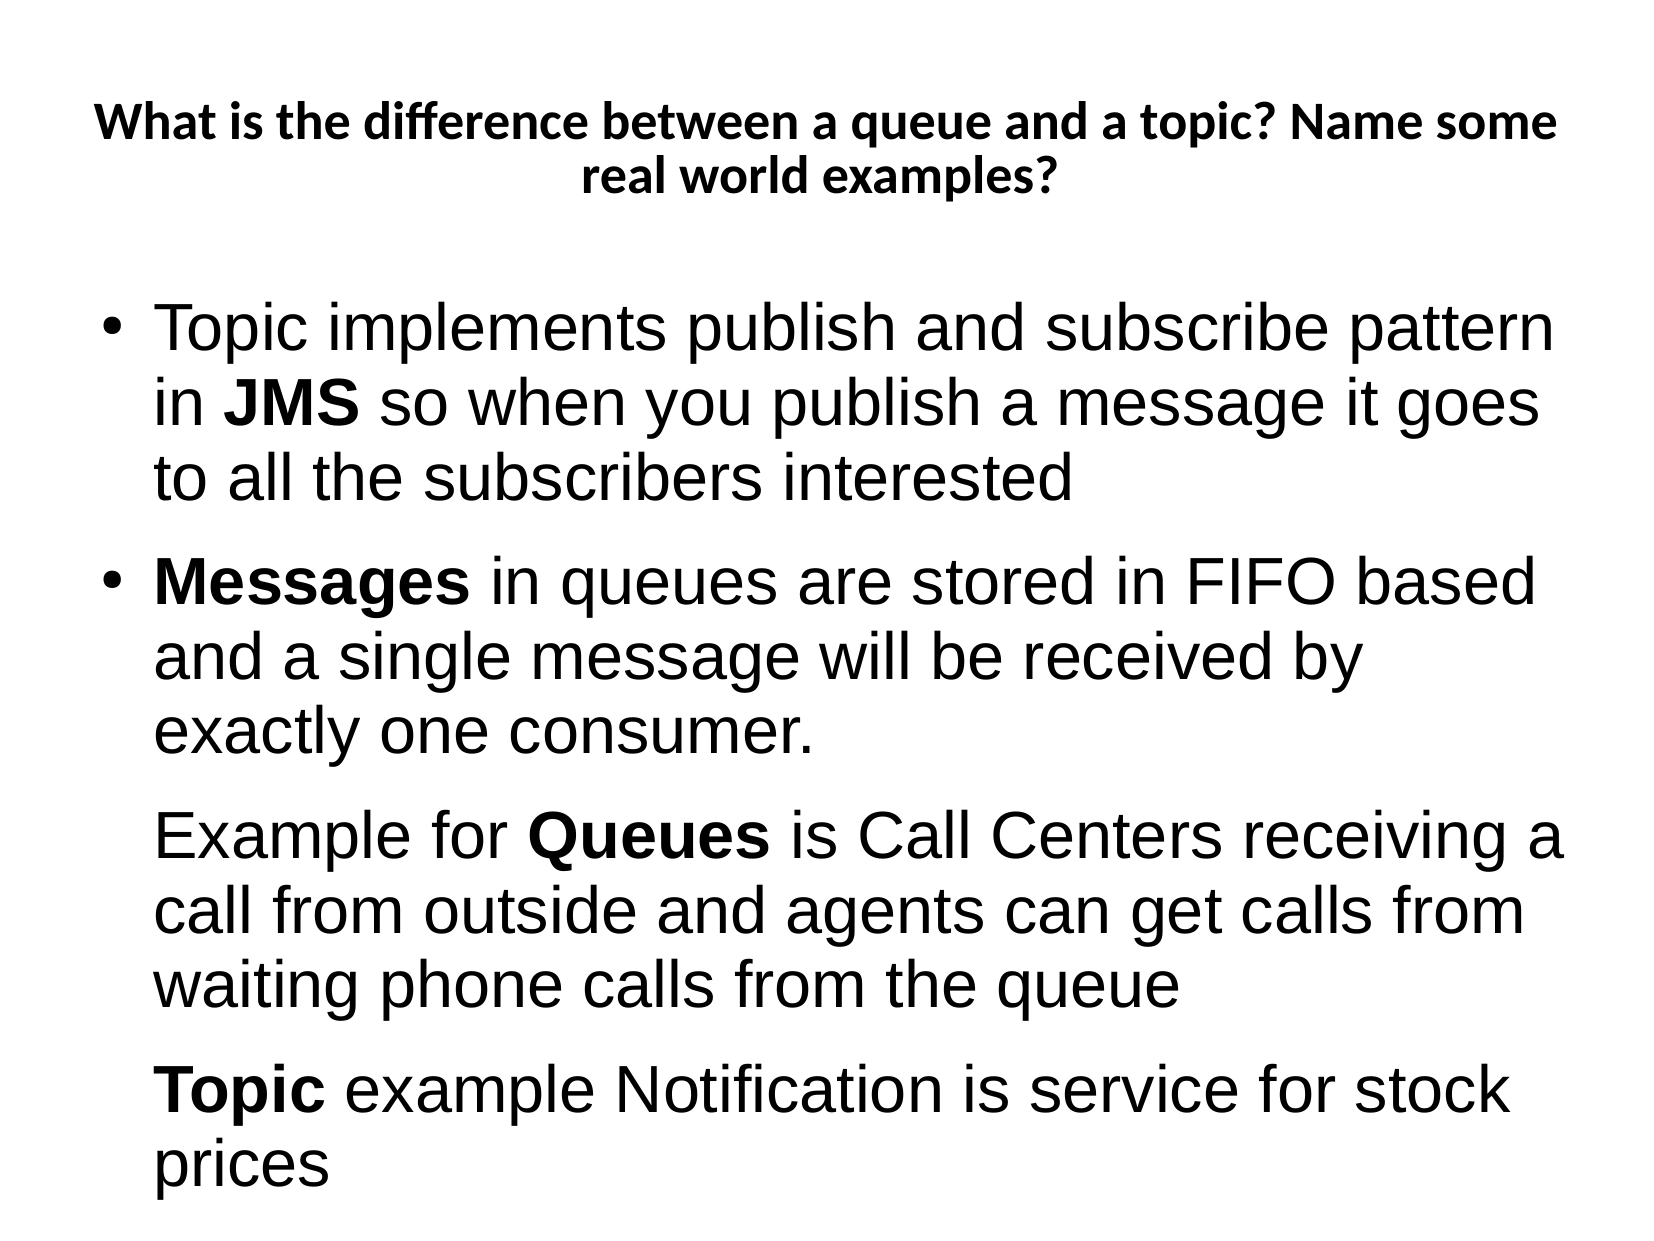

# What is the difference between a queue and a topic? Name some real world examples?
Topic implements publish and subscribe pattern in JMS so when you publish a message it goes to all the subscribers interested
Messages in queues are stored in FIFO based and a single message will be received by exactly one consumer.
Example for Queues is Call Centers receiving a call from outside and agents can get calls from waiting phone calls from the queue
Topic example Notification is service for stock prices